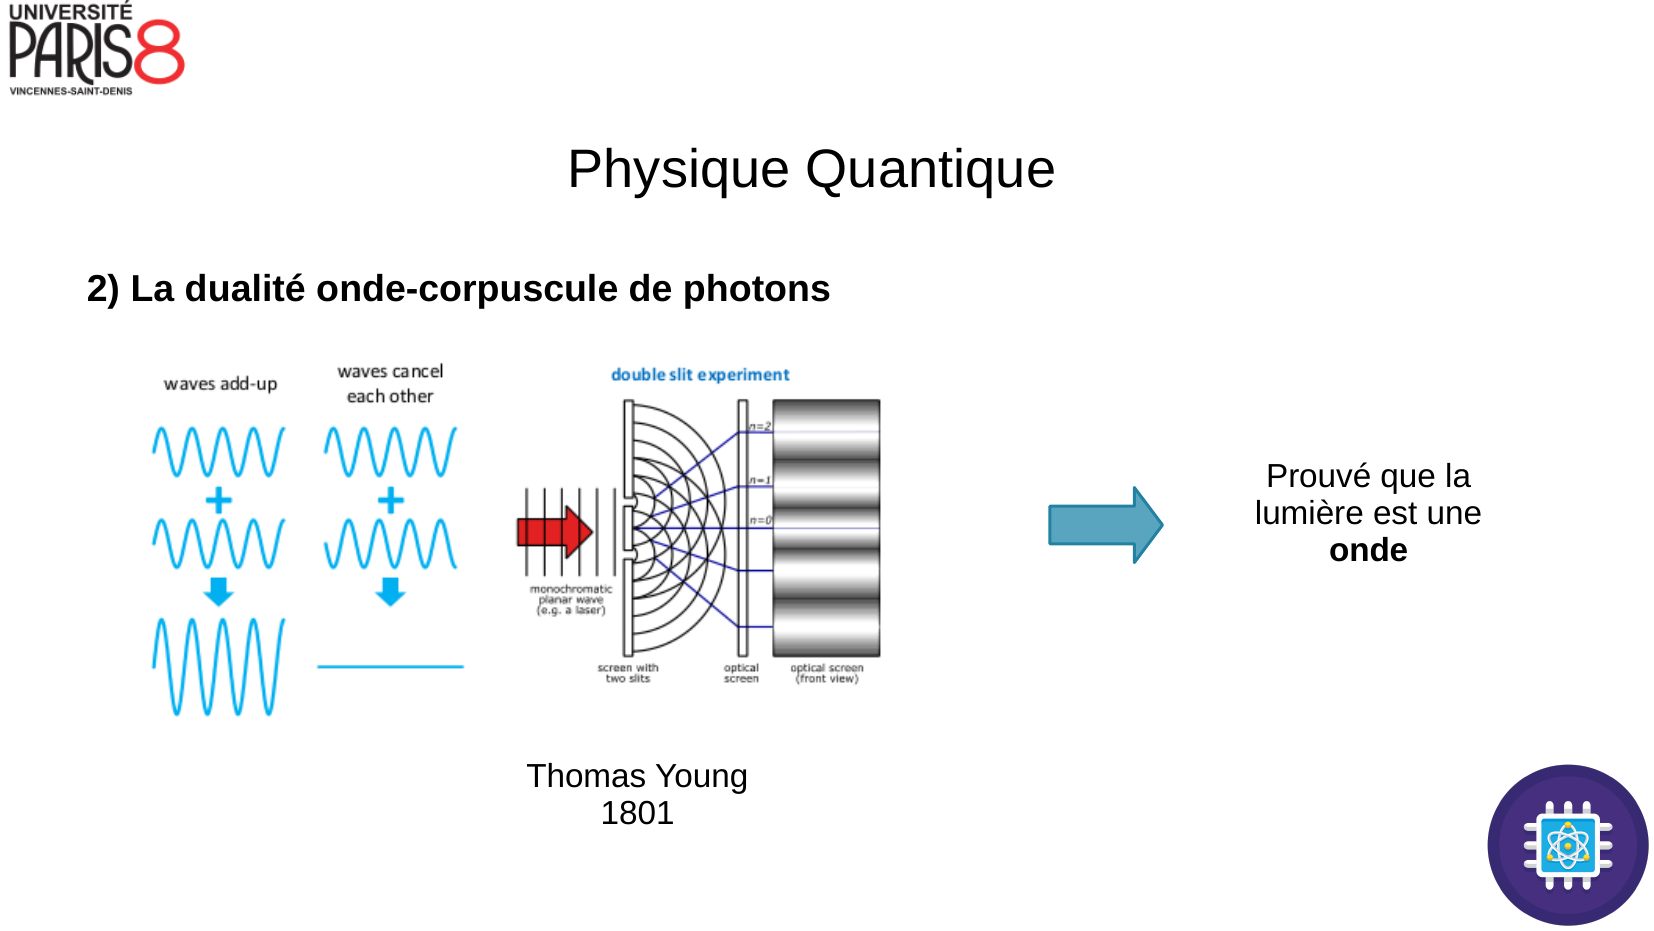

# Physique Quantique
2) La dualité onde-corpuscule de photons
Prouvé que la lumière est une onde
Thomas Young 1801